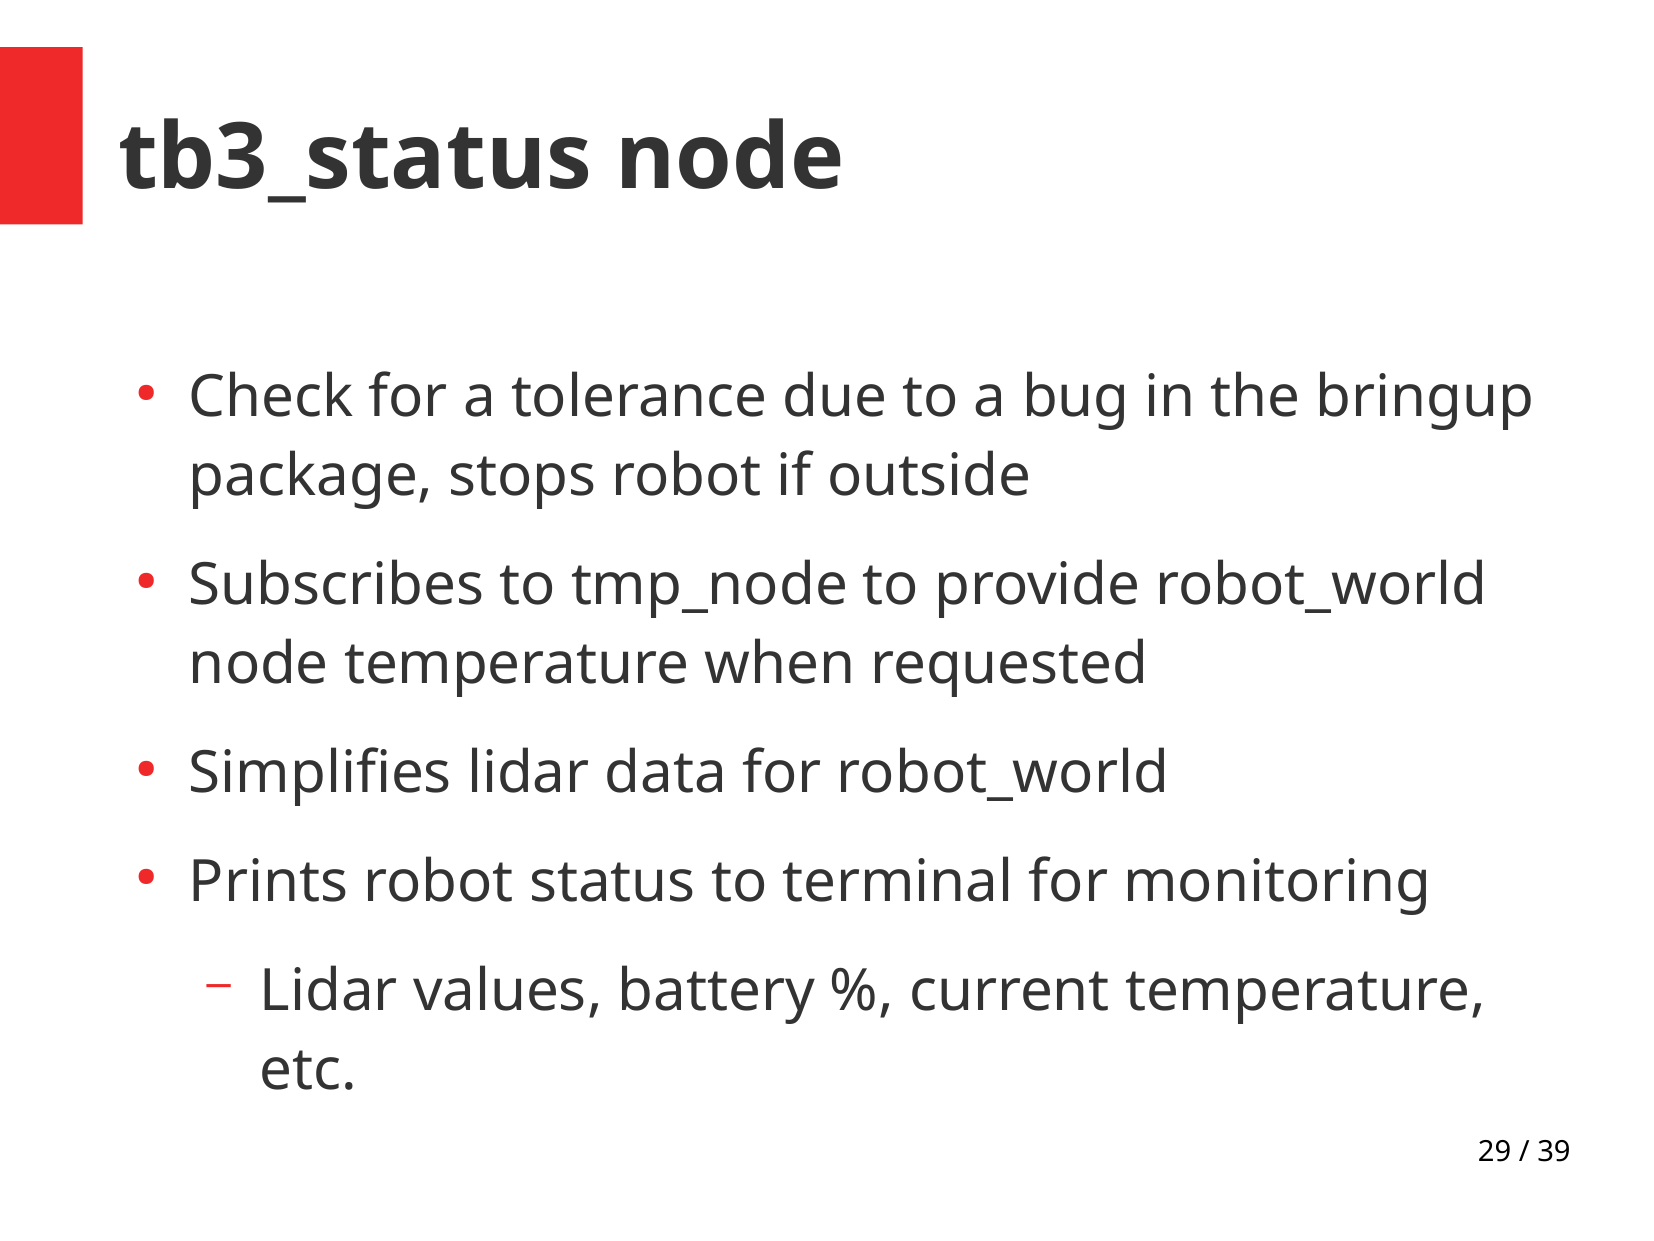

# tb3_status node
Check for a tolerance due to a bug in the bringup package, stops robot if outside
Subscribes to tmp_node to provide robot_world node temperature when requested
Simplifies lidar data for robot_world
Prints robot status to terminal for monitoring
Lidar values, battery %, current temperature, etc.
29